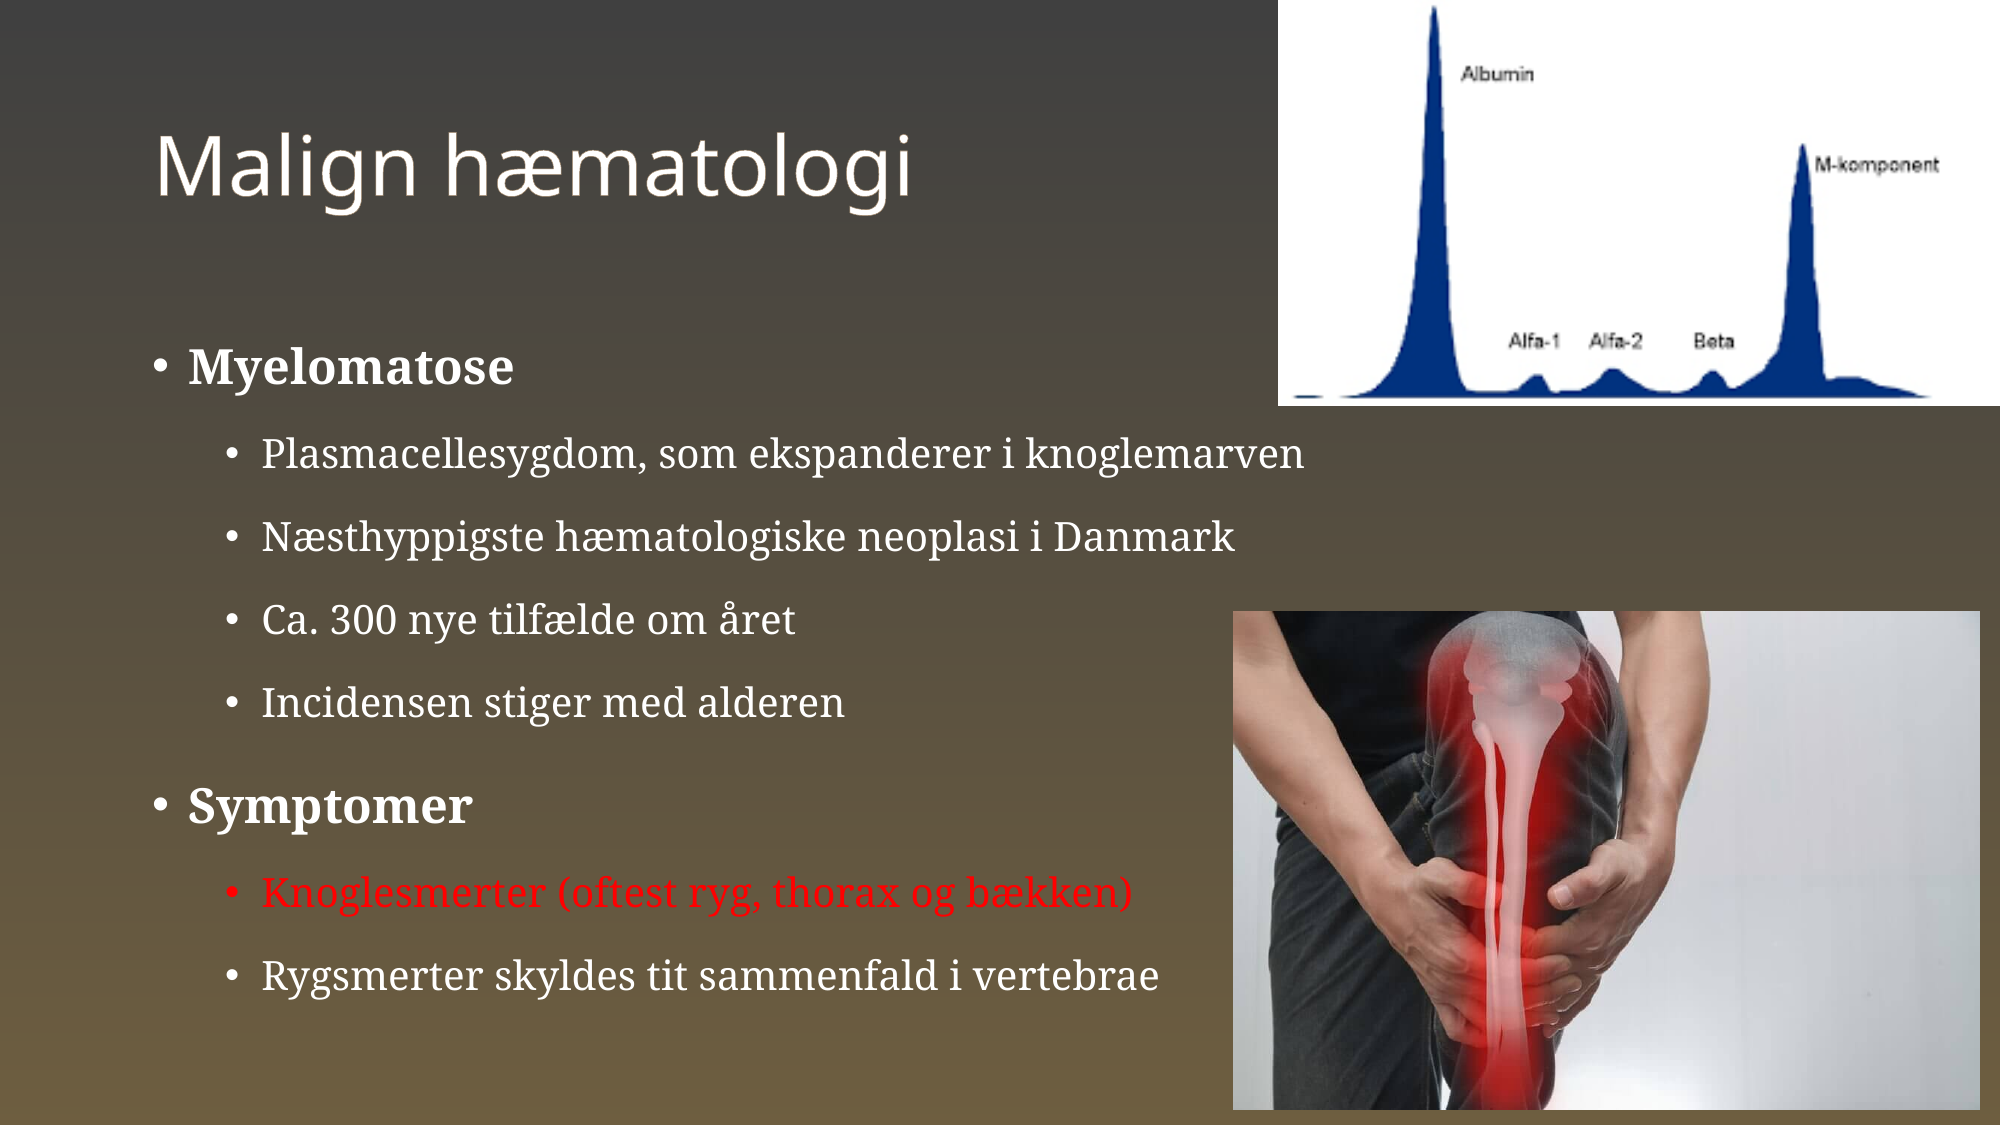

# Malign hæmatologi
Myelomatose
Plasmacellesygdom, som ekspanderer i knoglemarven
Næsthyppigste hæmatologiske neoplasi i Danmark
Ca. 300 nye tilfælde om året
Incidensen stiger med alderen
Symptomer
Knoglesmerter (oftest ryg, thorax og bækken)
Rygsmerter skyldes tit sammenfald i vertebrae